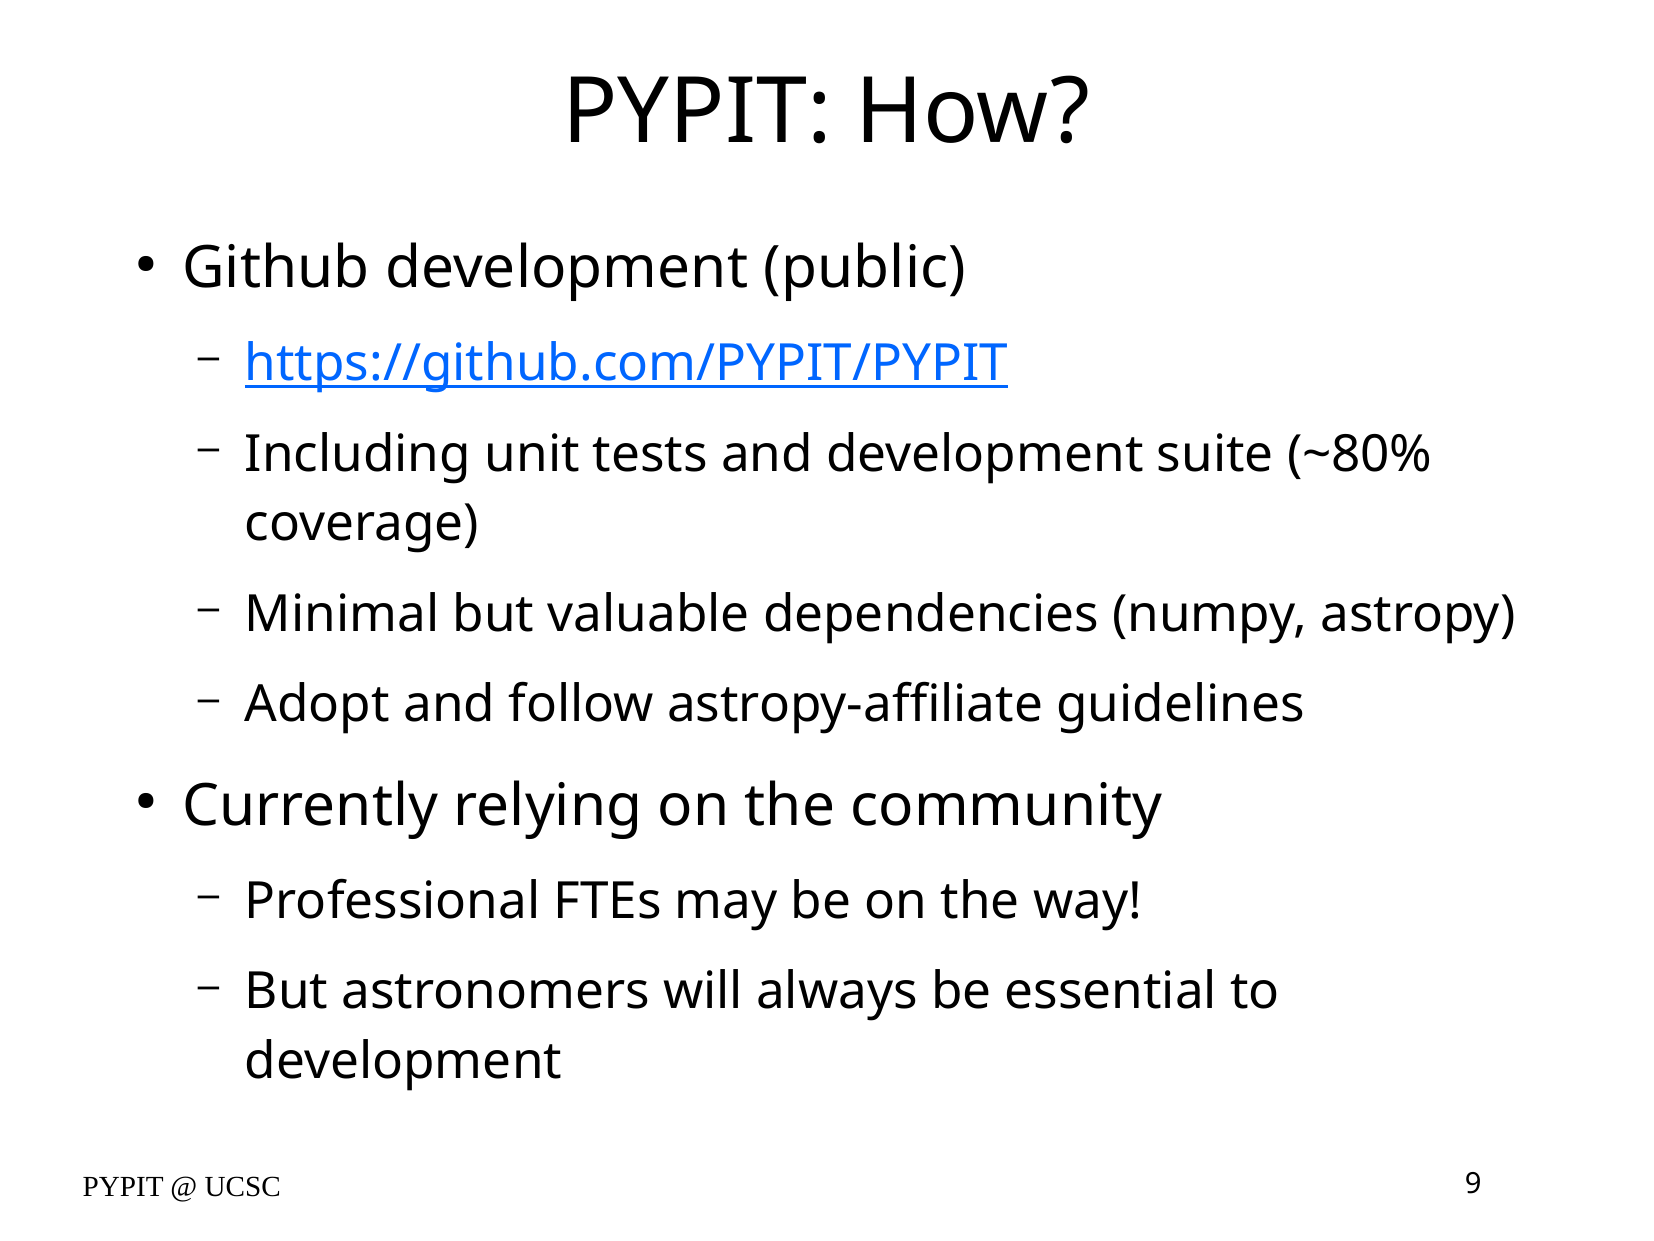

# PYPIT: How?
Github development (public)
https://github.com/PYPIT/PYPIT
Including unit tests and development suite (~80% coverage)
Minimal but valuable dependencies (numpy, astropy)
Adopt and follow astropy-affiliate guidelines
Currently relying on the community
Professional FTEs may be on the way!
But astronomers will always be essential to development